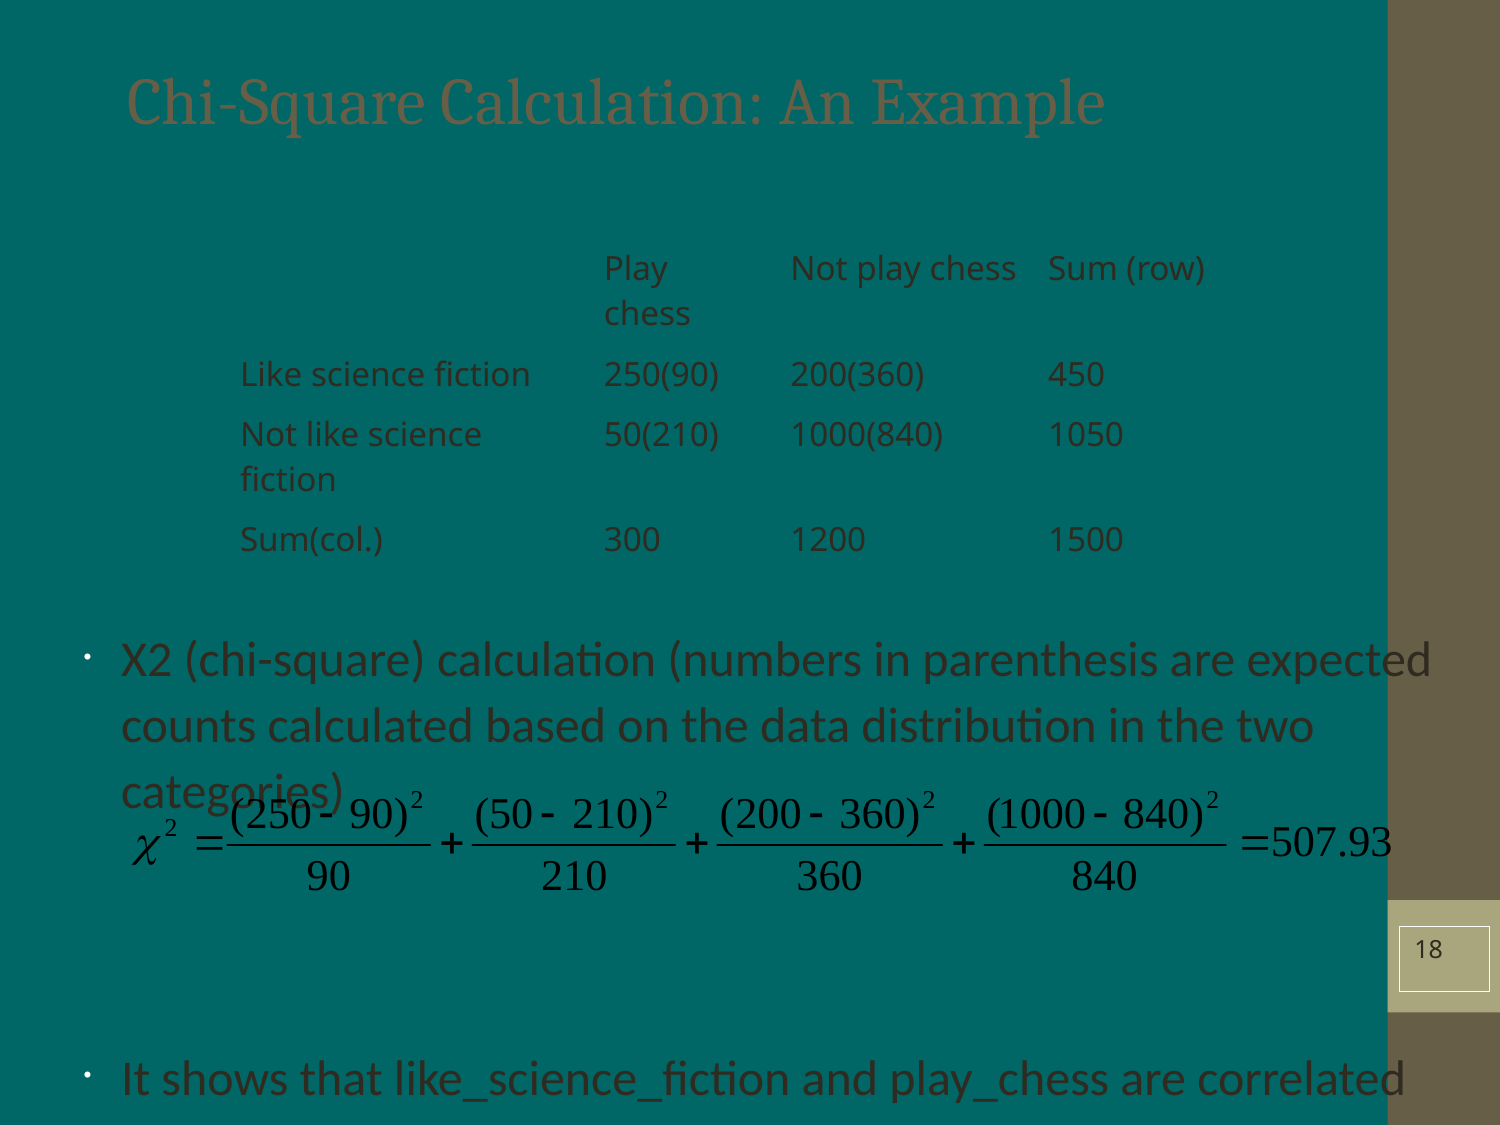

# Chi-Square Calculation: An Example
Χ2 (chi-square) calculation (numbers in parenthesis are expected counts calculated based on the data distribution in the two categories)
It shows that like_science_fiction and play_chess are correlated in the group
| | Play chess | Not play chess | Sum (row) |
| --- | --- | --- | --- |
| Like science fiction | 250(90) | 200(360) | 450 |
| Not like science fiction | 50(210) | 1000(840) | 1050 |
| Sum(col.) | 300 | 1200 | 1500 |